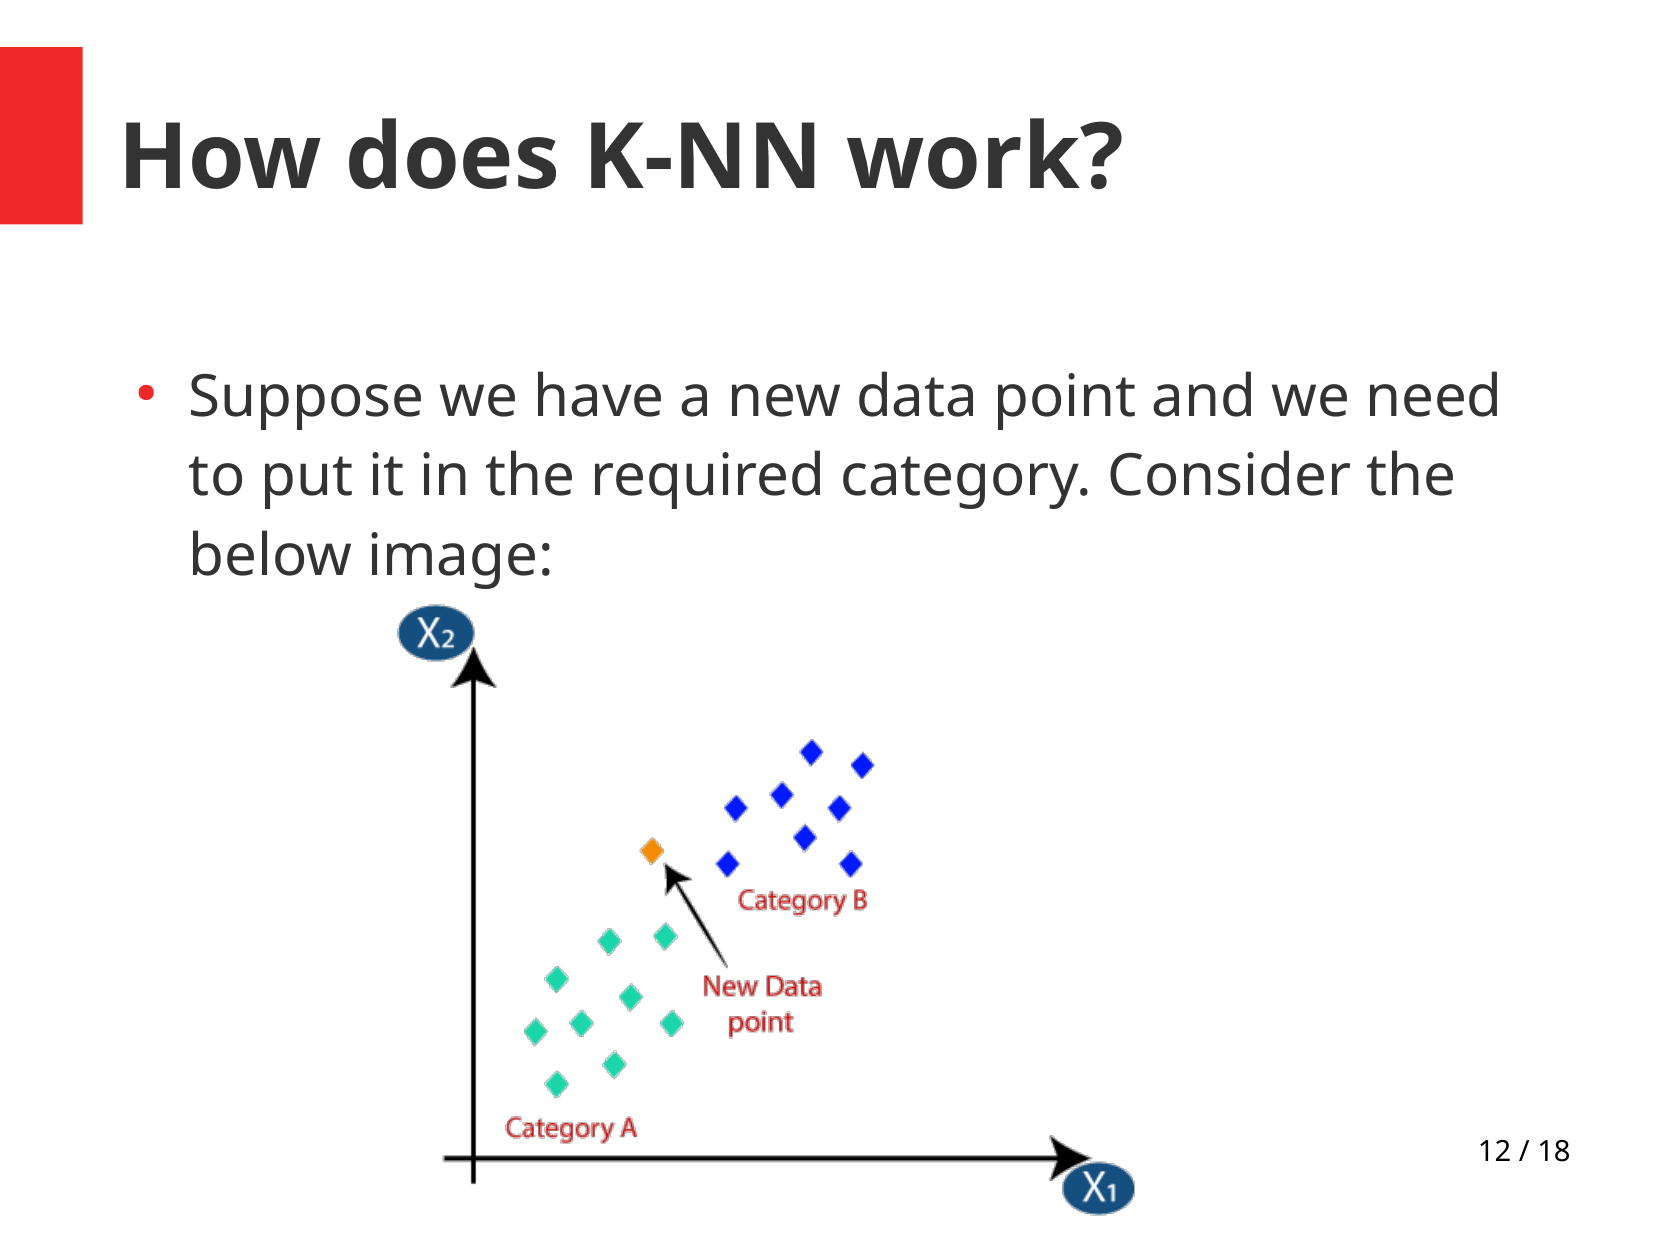

# How does K-NN work?
Suppose we have a new data point and we need to put it in the required category. Consider the below image:
12